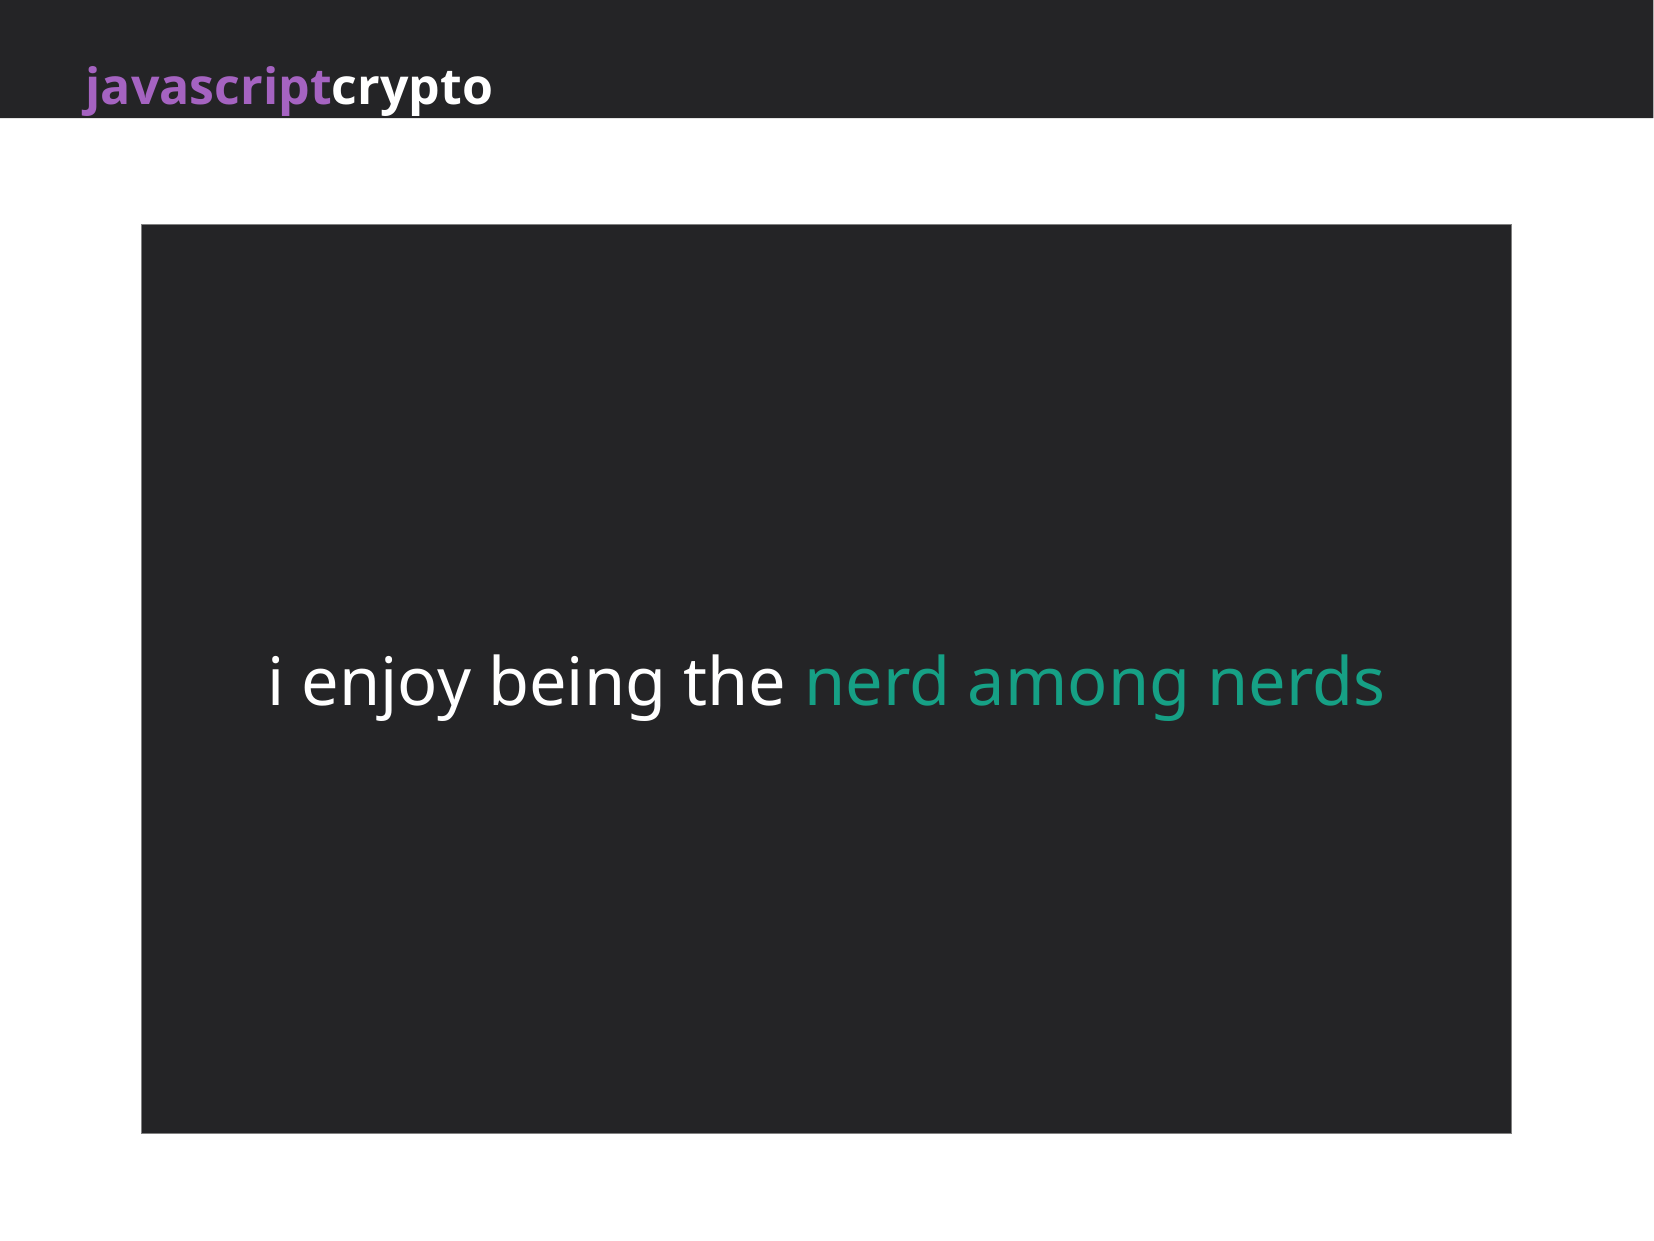

javascriptcrypto
i enjoy being the nerd among nerds